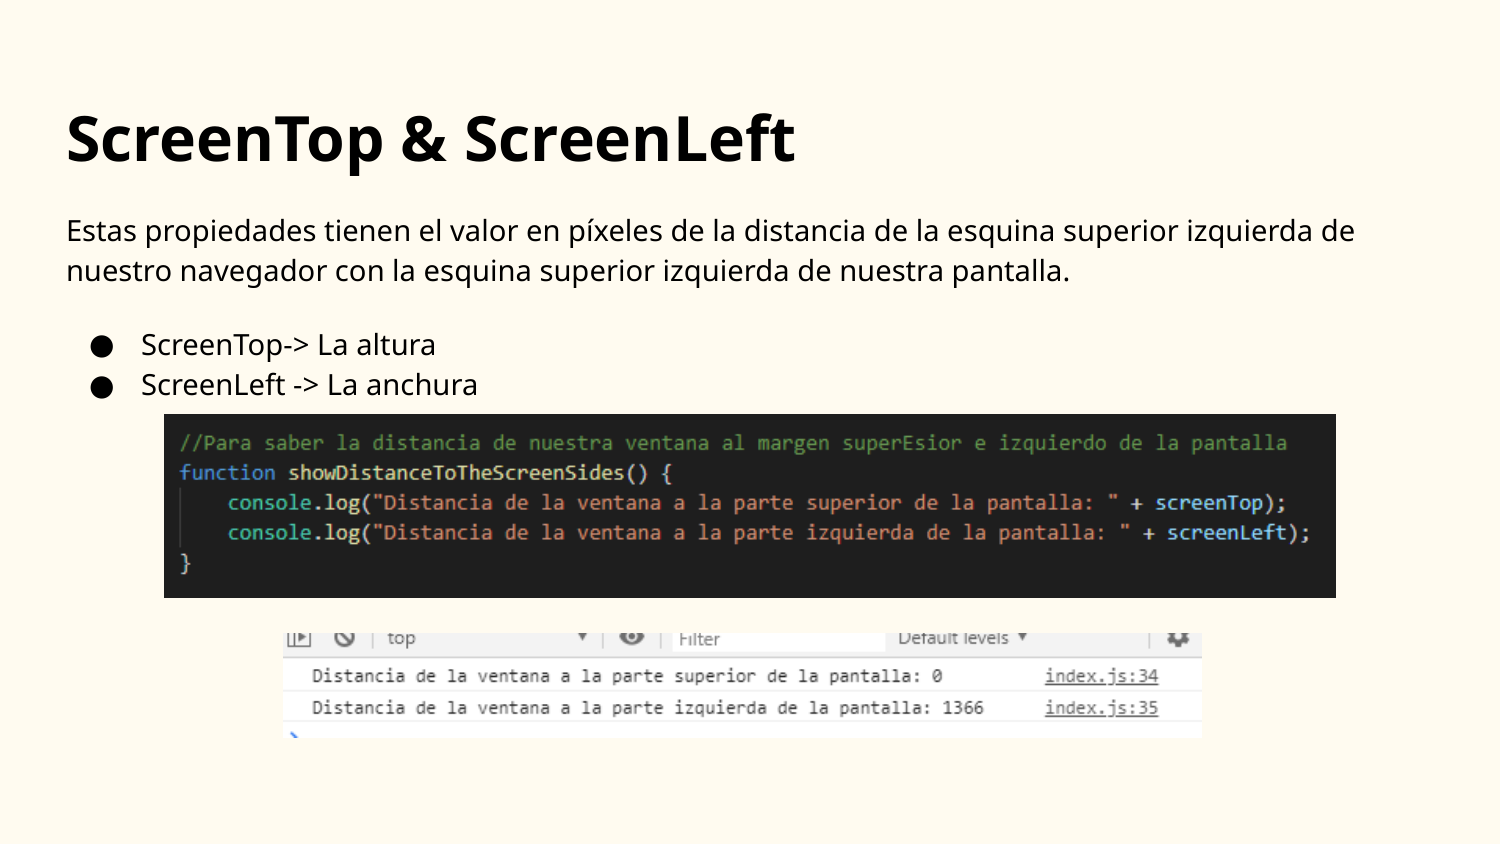

# ScreenTop & ScreenLeft
Estas propiedades tienen el valor en píxeles de la distancia de la esquina superior izquierda de nuestro navegador con la esquina superior izquierda de nuestra pantalla.
ScreenTop-> La altura
ScreenLeft -> La anchura